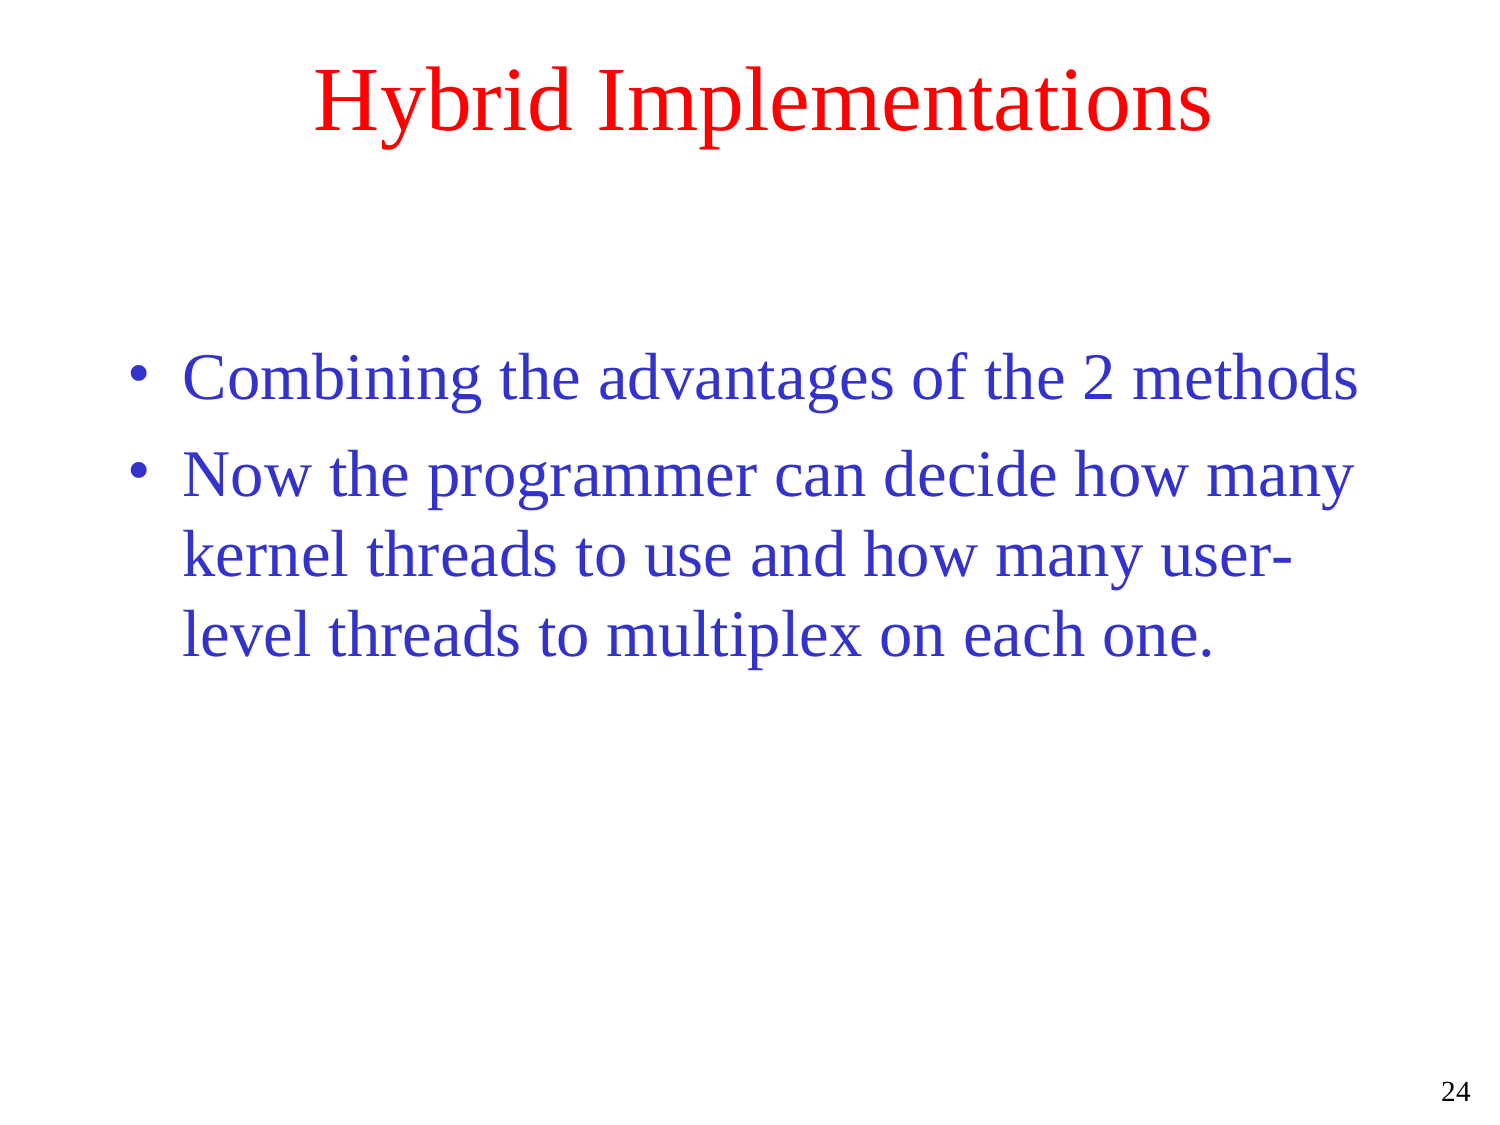

Hybrid Implementations
Combining the advantages of the 2 methods
Now the programmer can decide how many kernel threads to use and how many user-level threads to multiplex on each one.